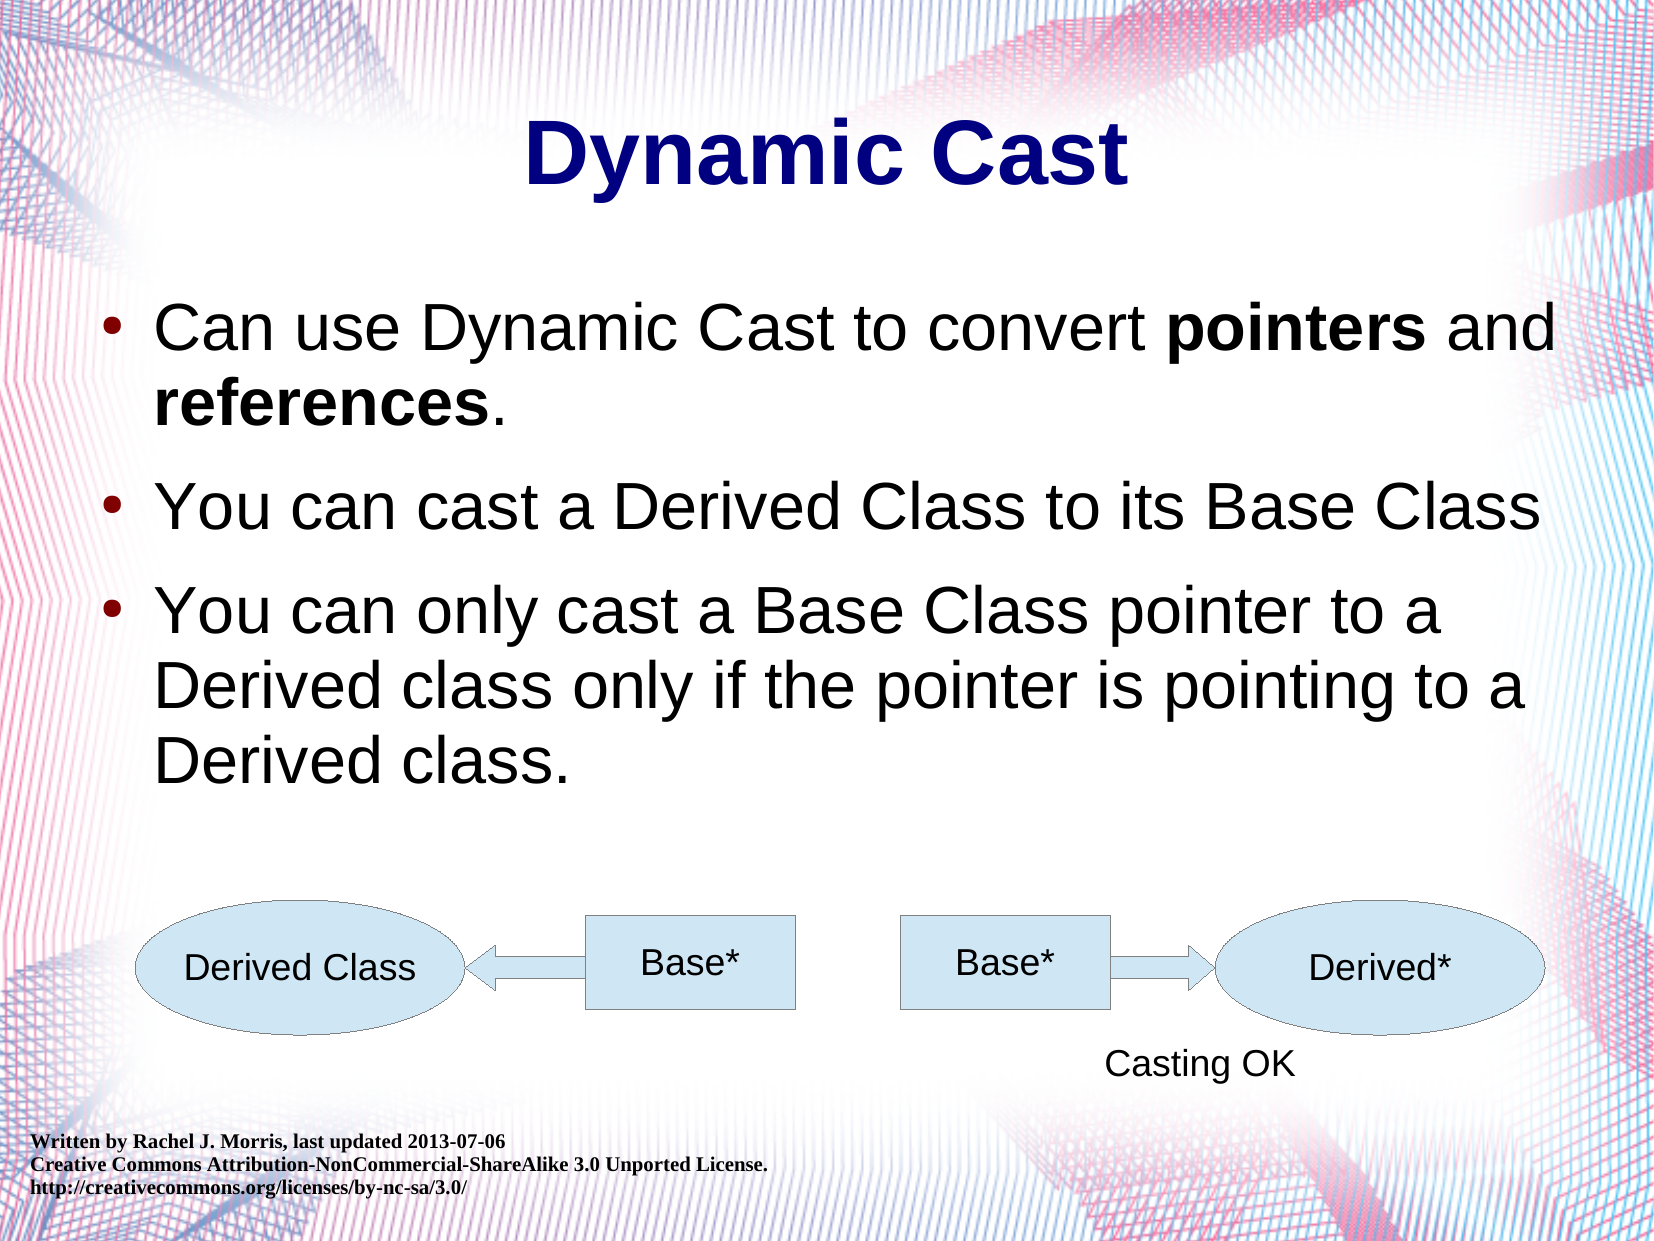

# Dynamic Cast
Can use Dynamic Cast to convert pointers and references.
You can cast a Derived Class to its Base Class
You can only cast a Base Class pointer to a Derived class only if the pointer is pointing to a Derived class.
Derived Class
Derived*
Base*
Base*
Casting OK